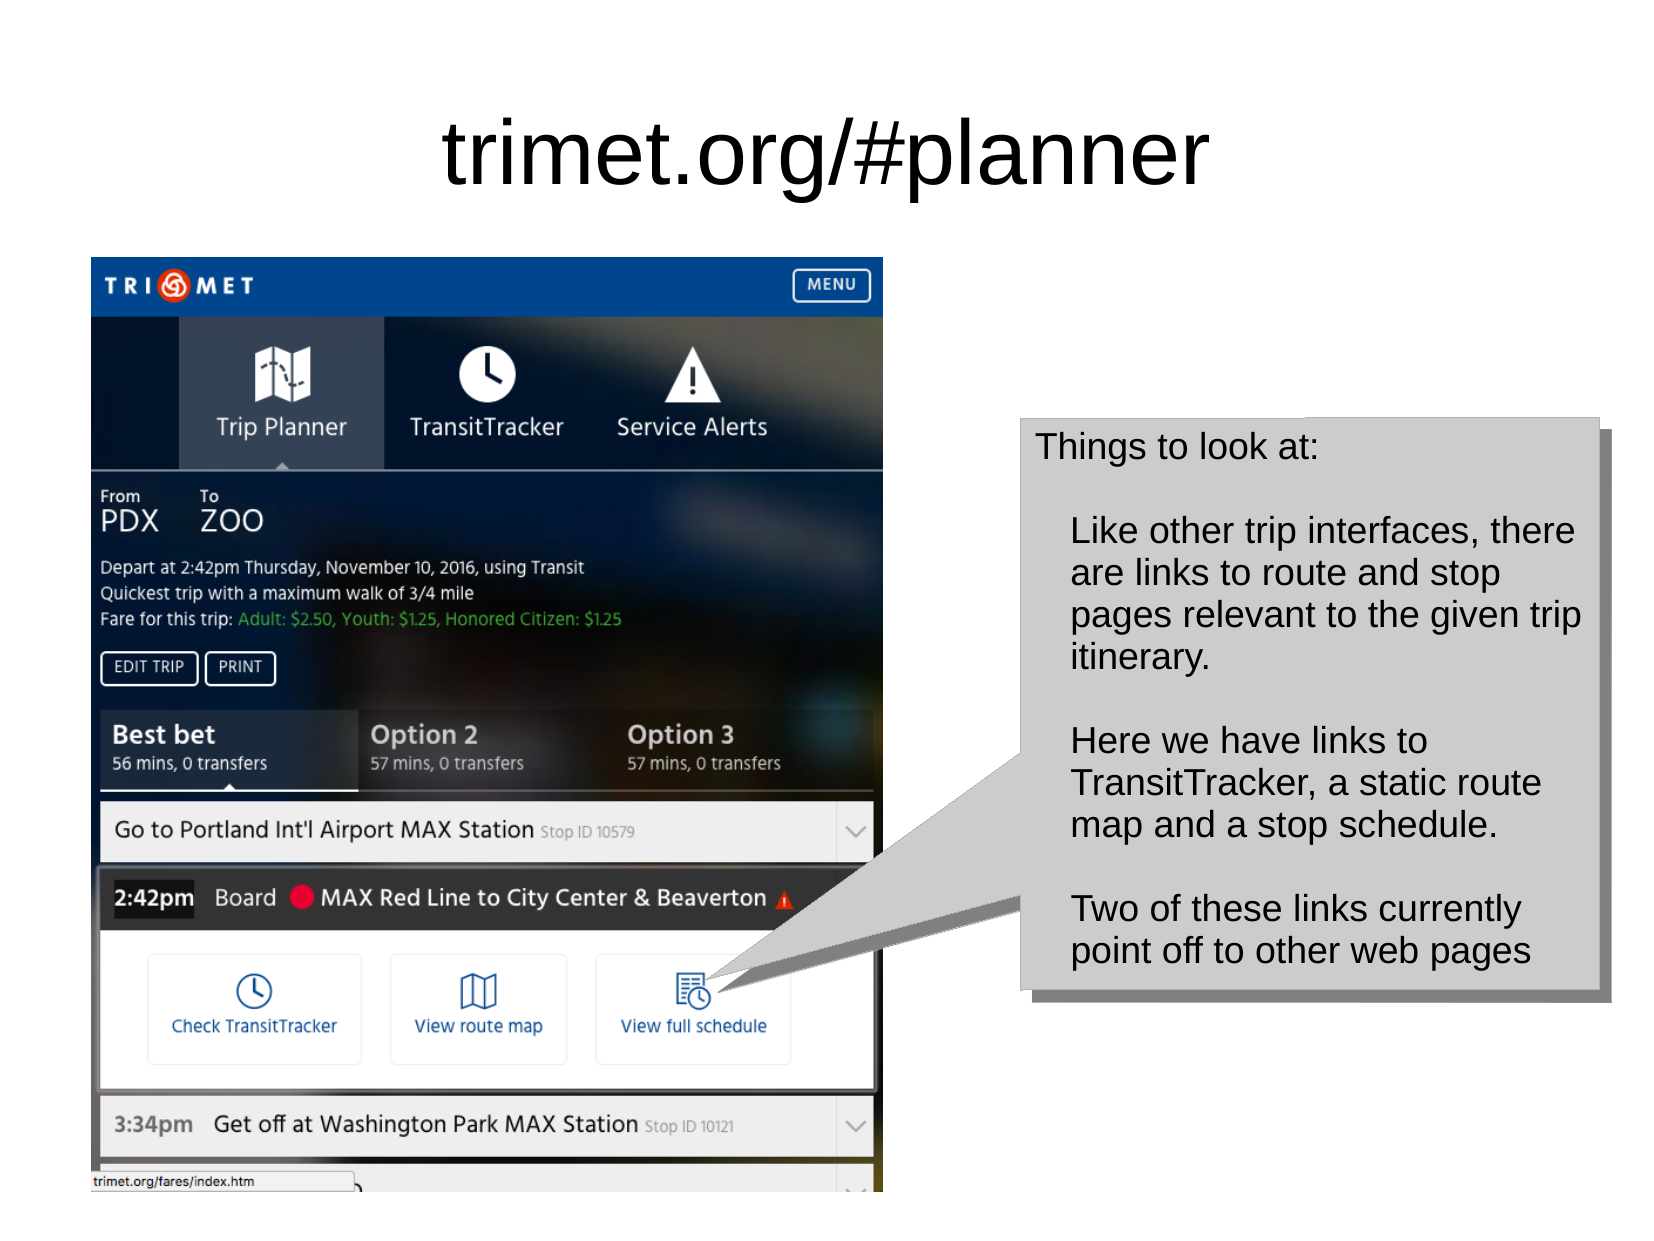

# trimet.org/#planner
Things to look at:
Like other trip interfaces, there are links to route and stop pages relevant to the given trip itinerary.
Here we have links to TransitTracker, a static route map and a stop schedule.
Two of these links currently point off to other web pages